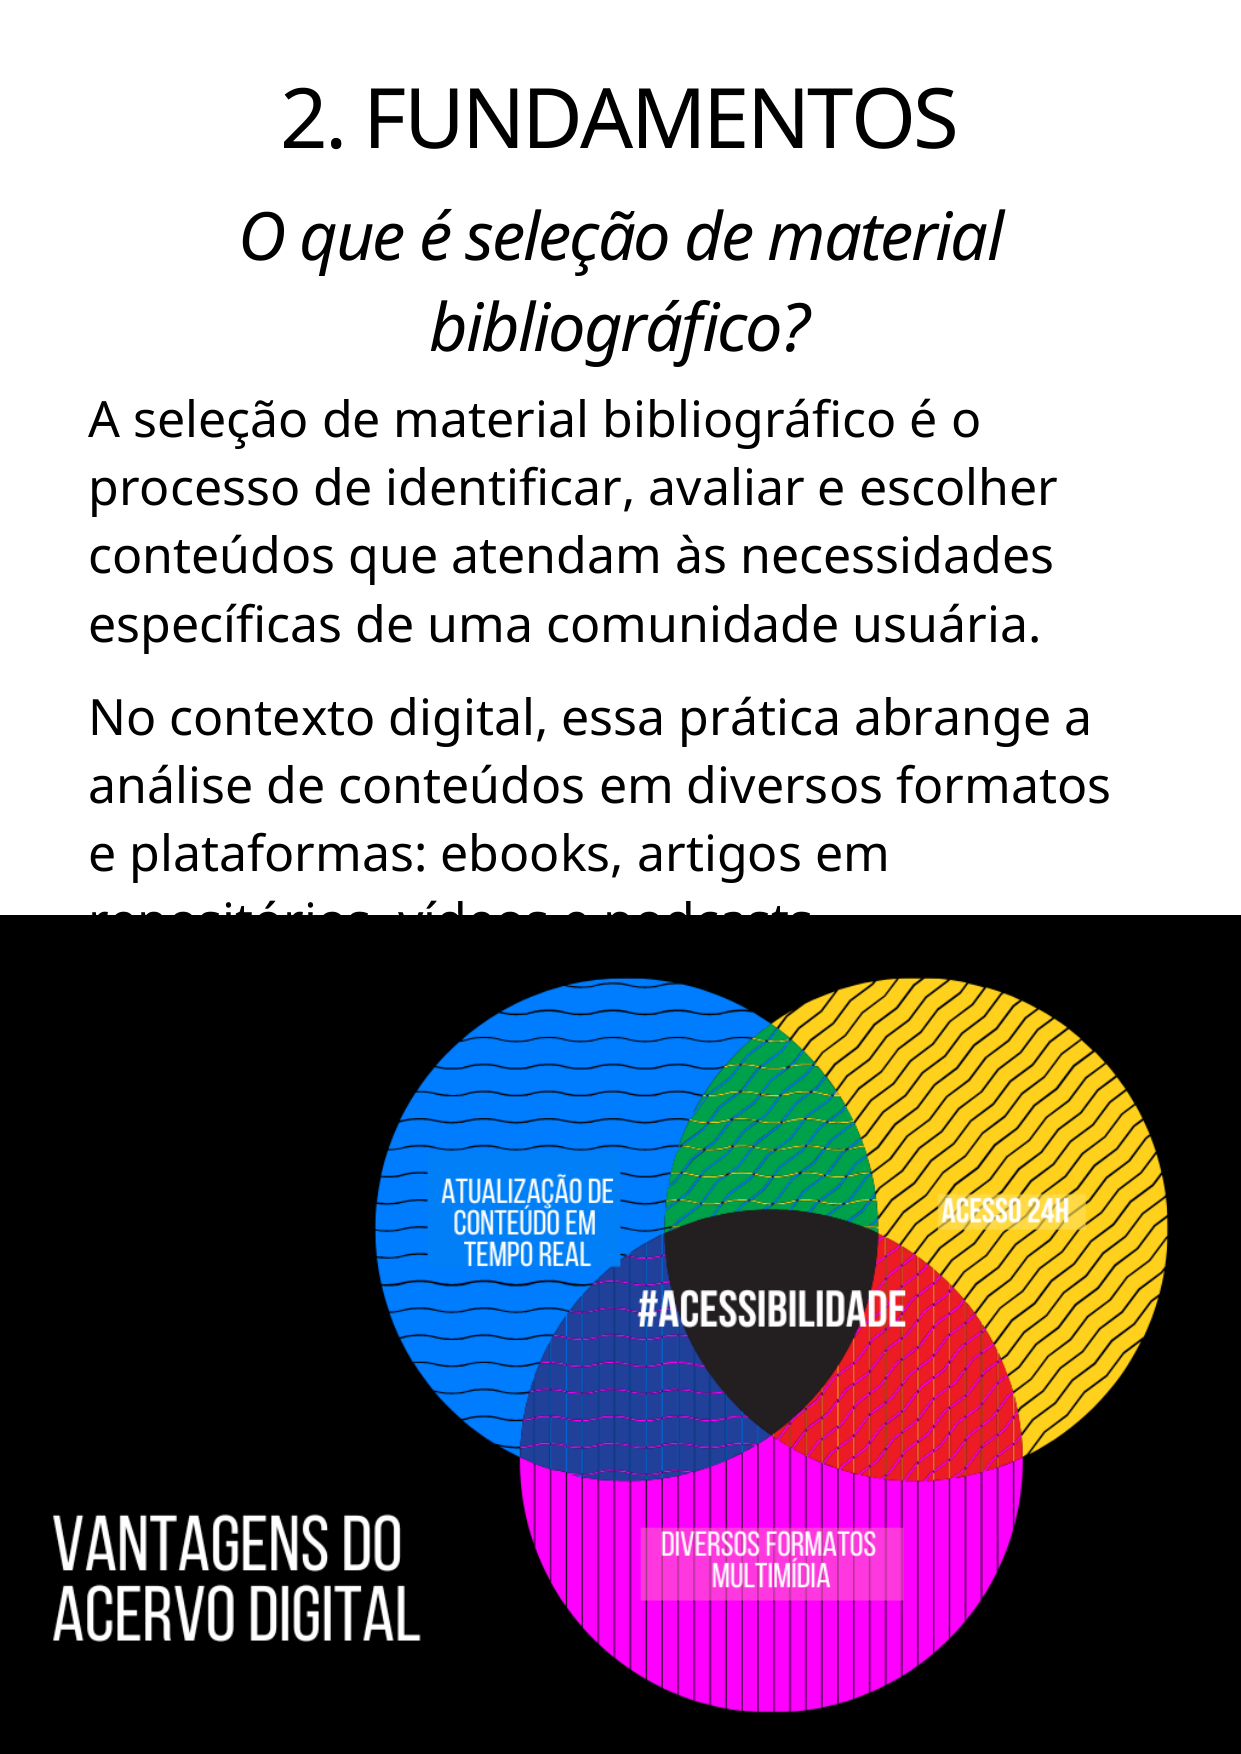

2. Fundamentos
O que é seleção de material bibliográfico?
A seleção de material bibliográfico é o processo de identificar, avaliar e escolher conteúdos que atendam às necessidades específicas de uma comunidade usuária.
No contexto digital, essa prática abrange a análise de conteúdos em diversos formatos e plataformas: ebooks, artigos em repositórios, vídeos e podcasts.